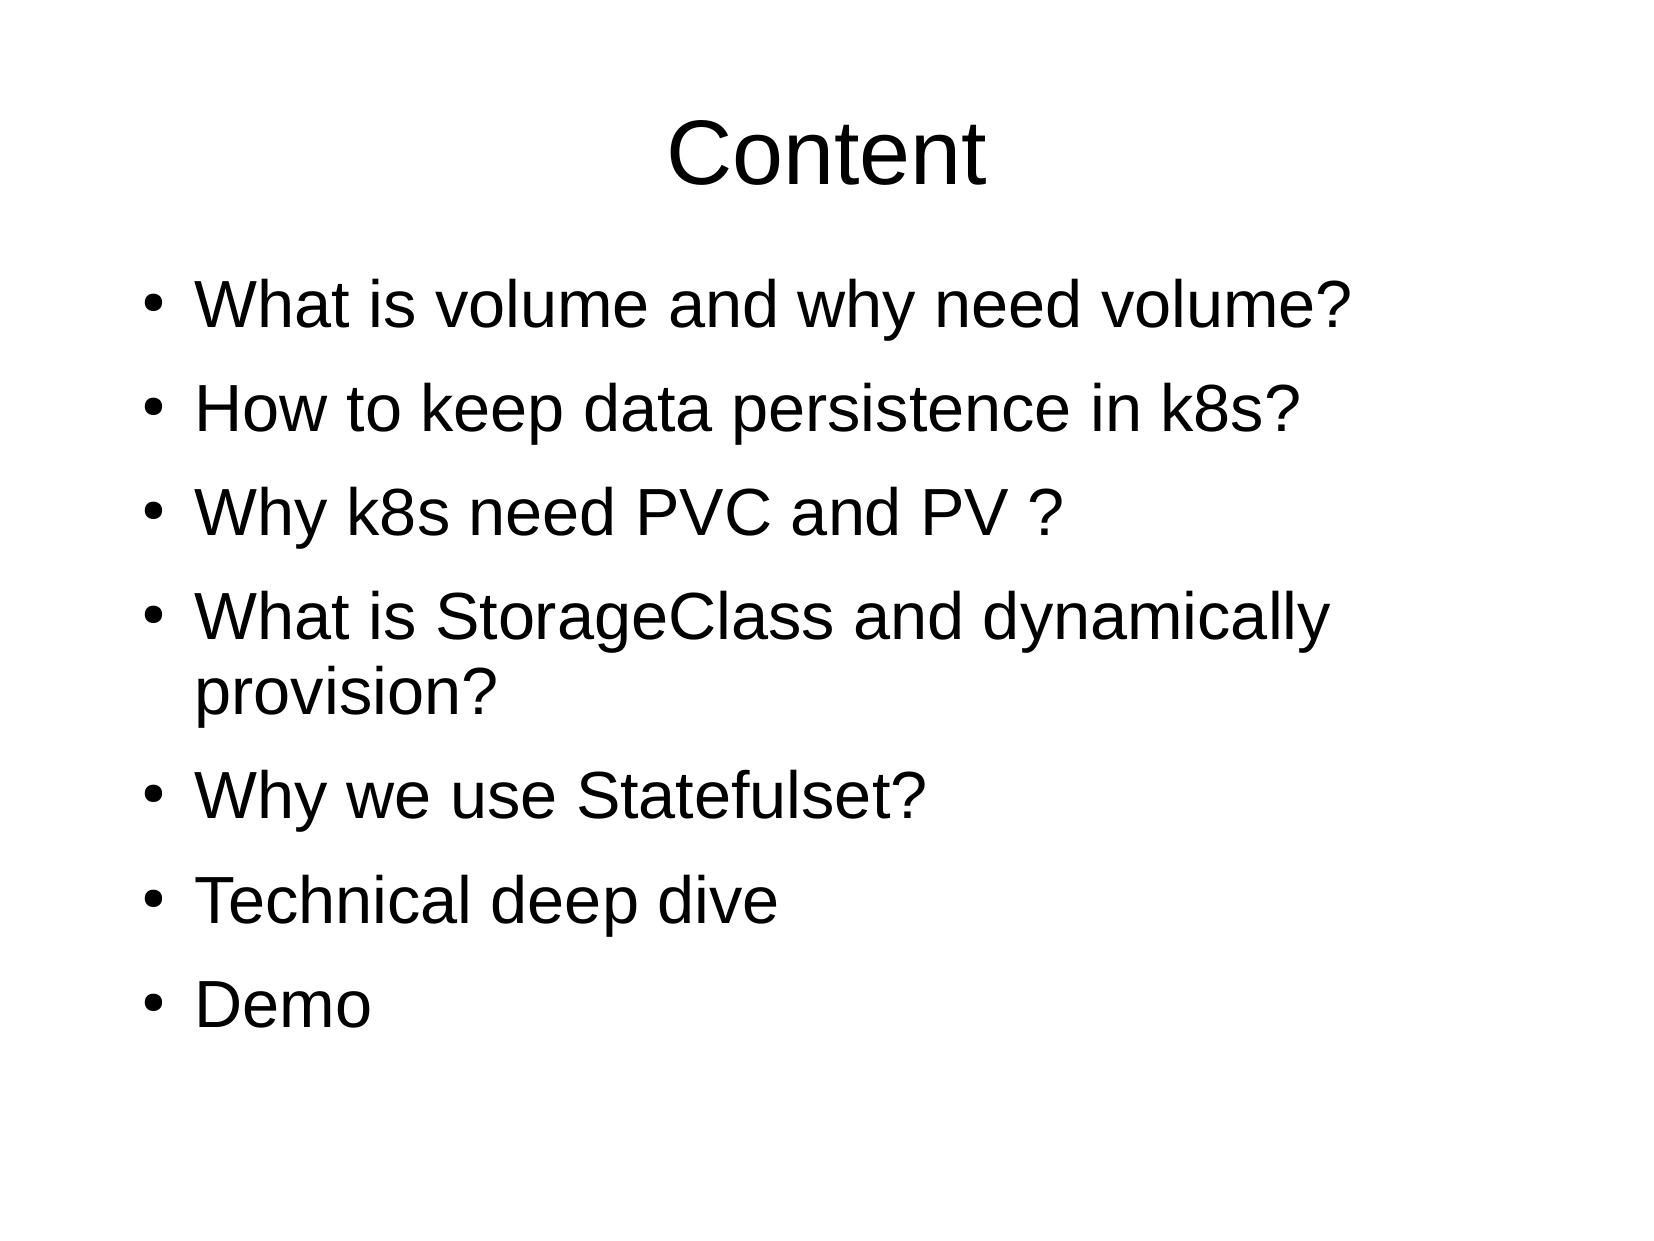

# Content
What is volume and why need volume?
How to keep data persistence in k8s?
Why k8s need PVC and PV ?
What is StorageClass and dynamically provision?
Why we use Statefulset?
Technical deep dive
Demo